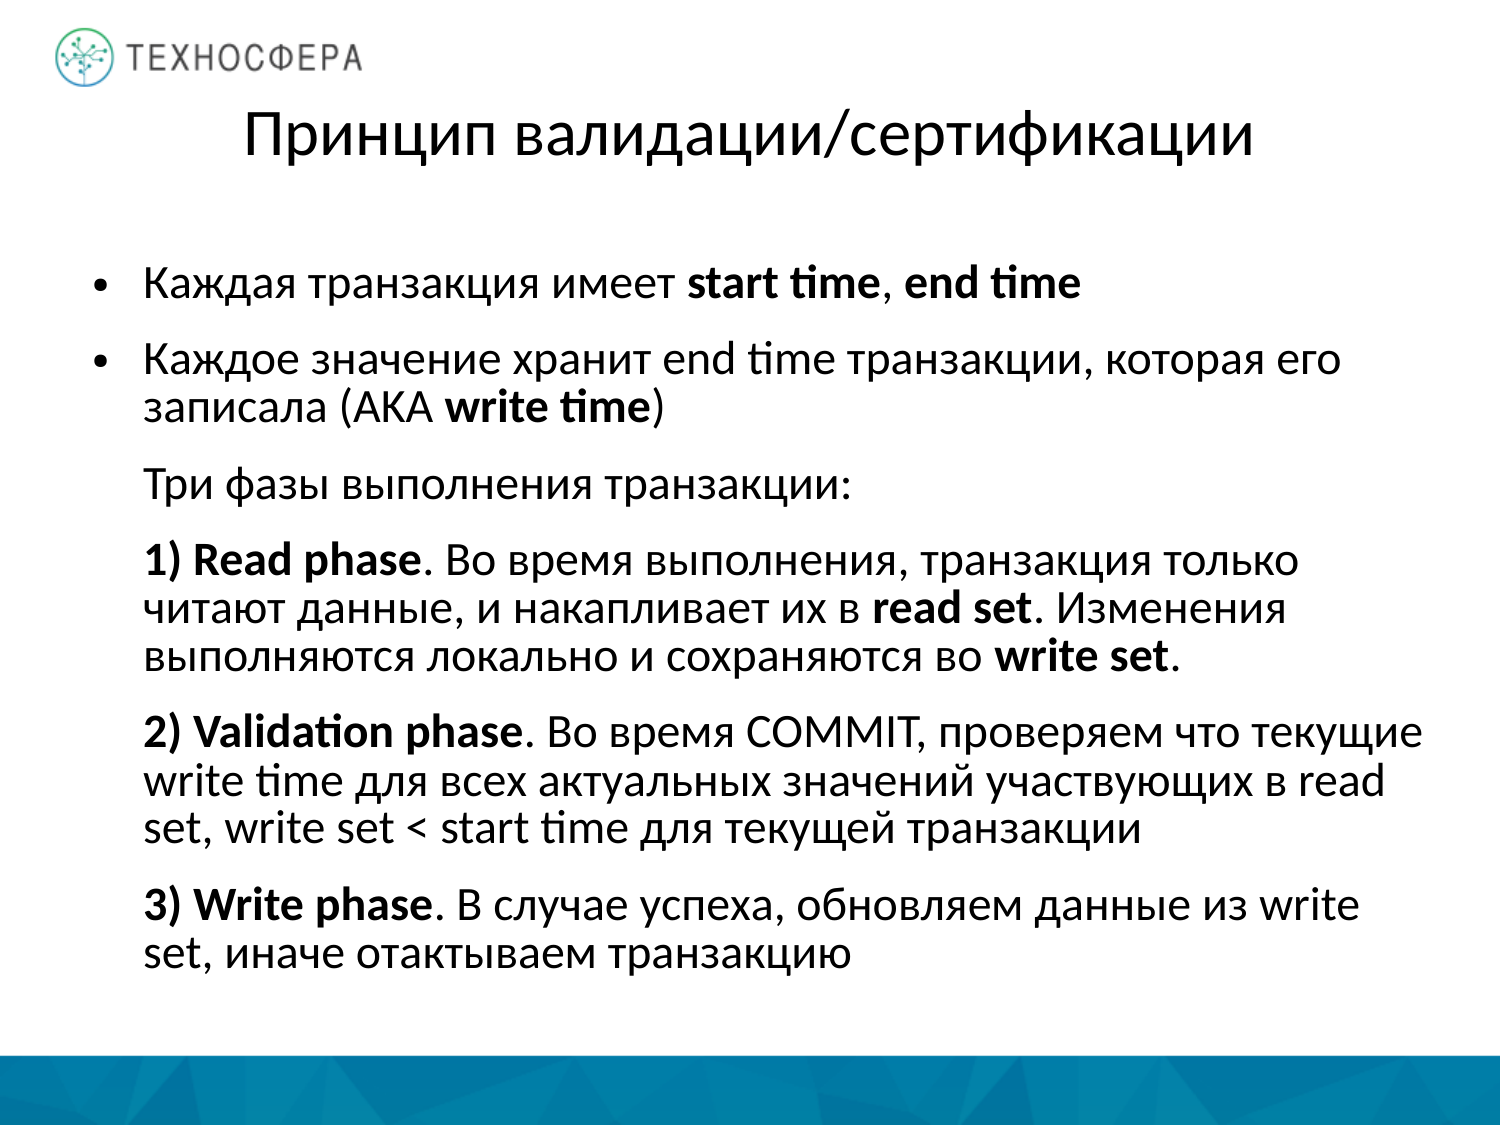

# Принцип валидации/сертификации
Каждая транзакция имеет start time, end time
Каждое значение хранит end time транзакции, которая его записала (AKA write time)
Три фазы выполнения транзакции:
1) Read phase. Во время выполнения, транзакция только читают данные, и накапливает их в read set. Изменения выполняются локально и сохраняются во write set.
2) Validation phase. Во время COMMIT, проверяем что текущие write time для всех актуальных значений участвующих в read set, write set < start time для текущей транзакции
3) Write phase. В случае успеха, обновляем данные из write set, иначе отактываем транзакцию